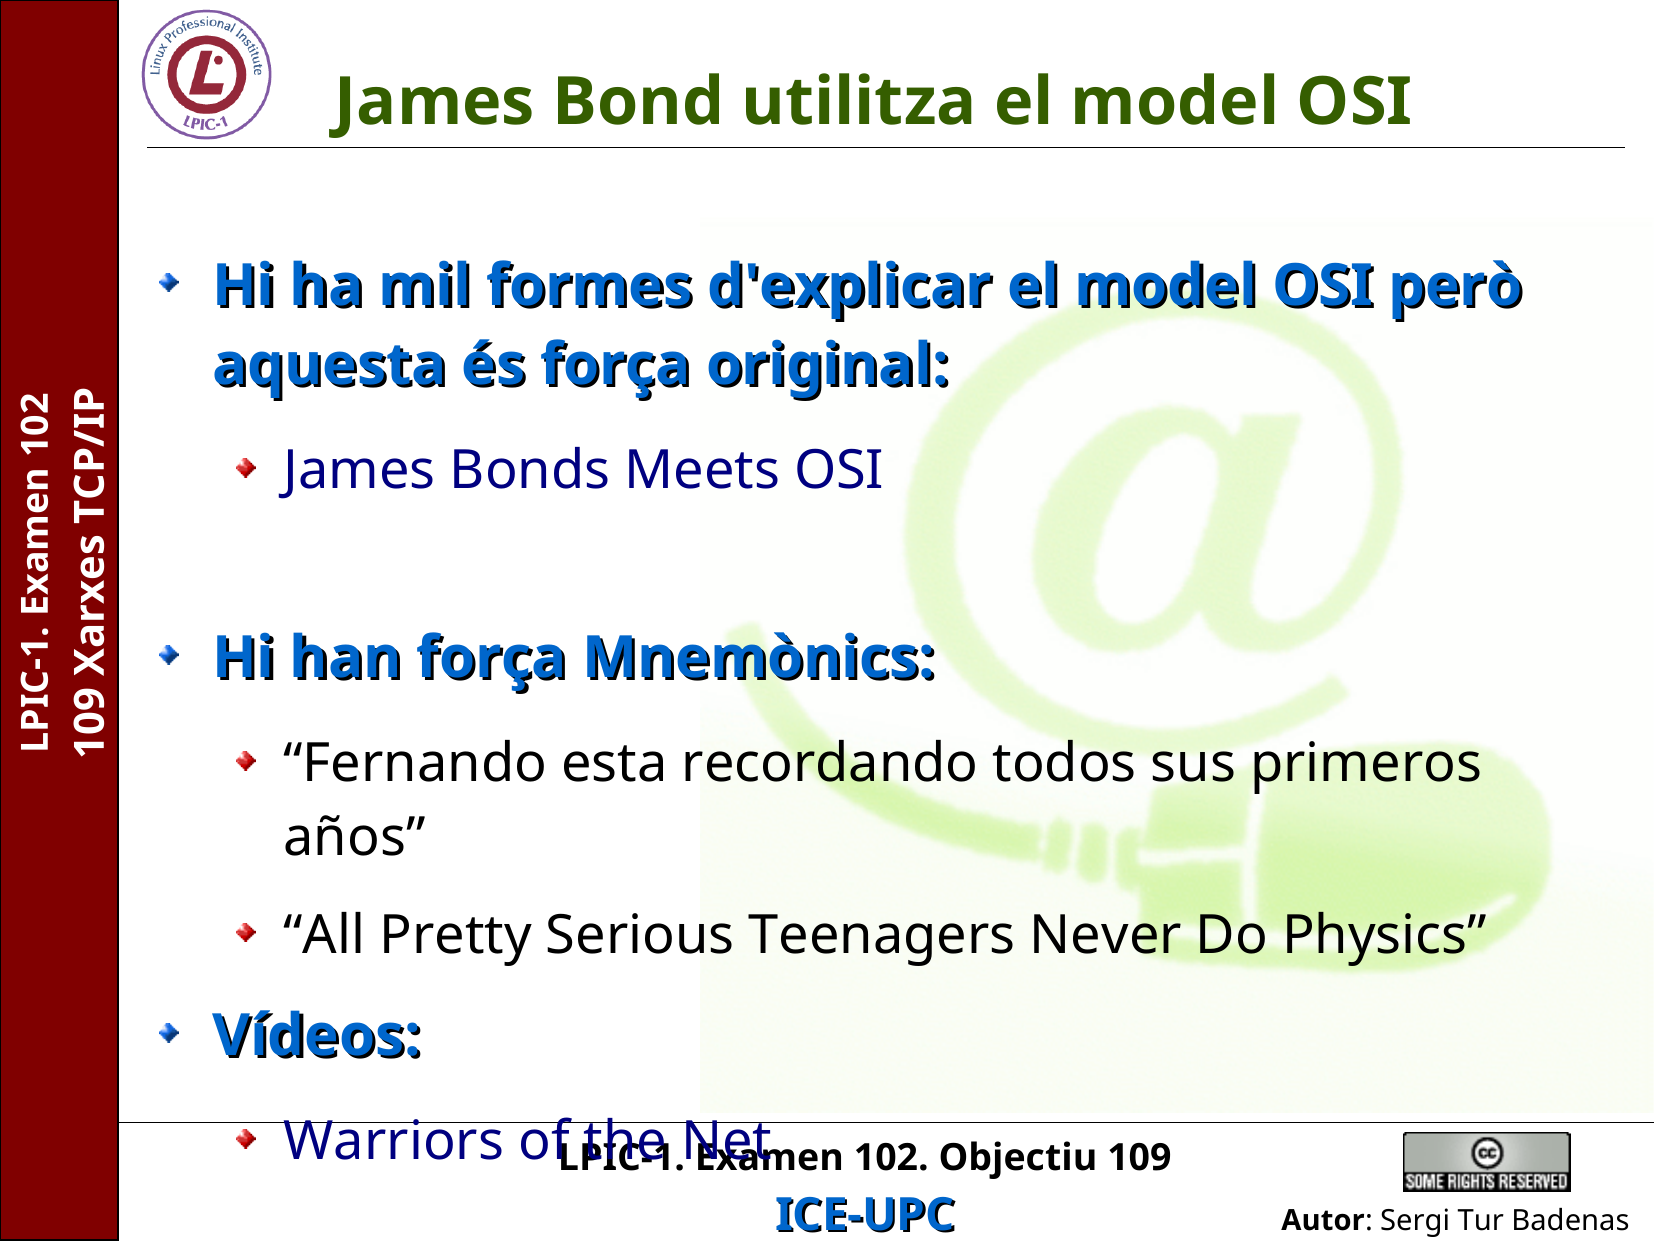

# James Bond utilitza el model OSI
Hi ha mil formes d'explicar el model OSI però aquesta és força original:
James Bonds Meets OSI
Hi han força Mnemònics:
“Fernando esta recordando todos sus primeros años”
“All Pretty Serious Teenagers Never Do Physics”
Vídeos:
Warriors of the Net